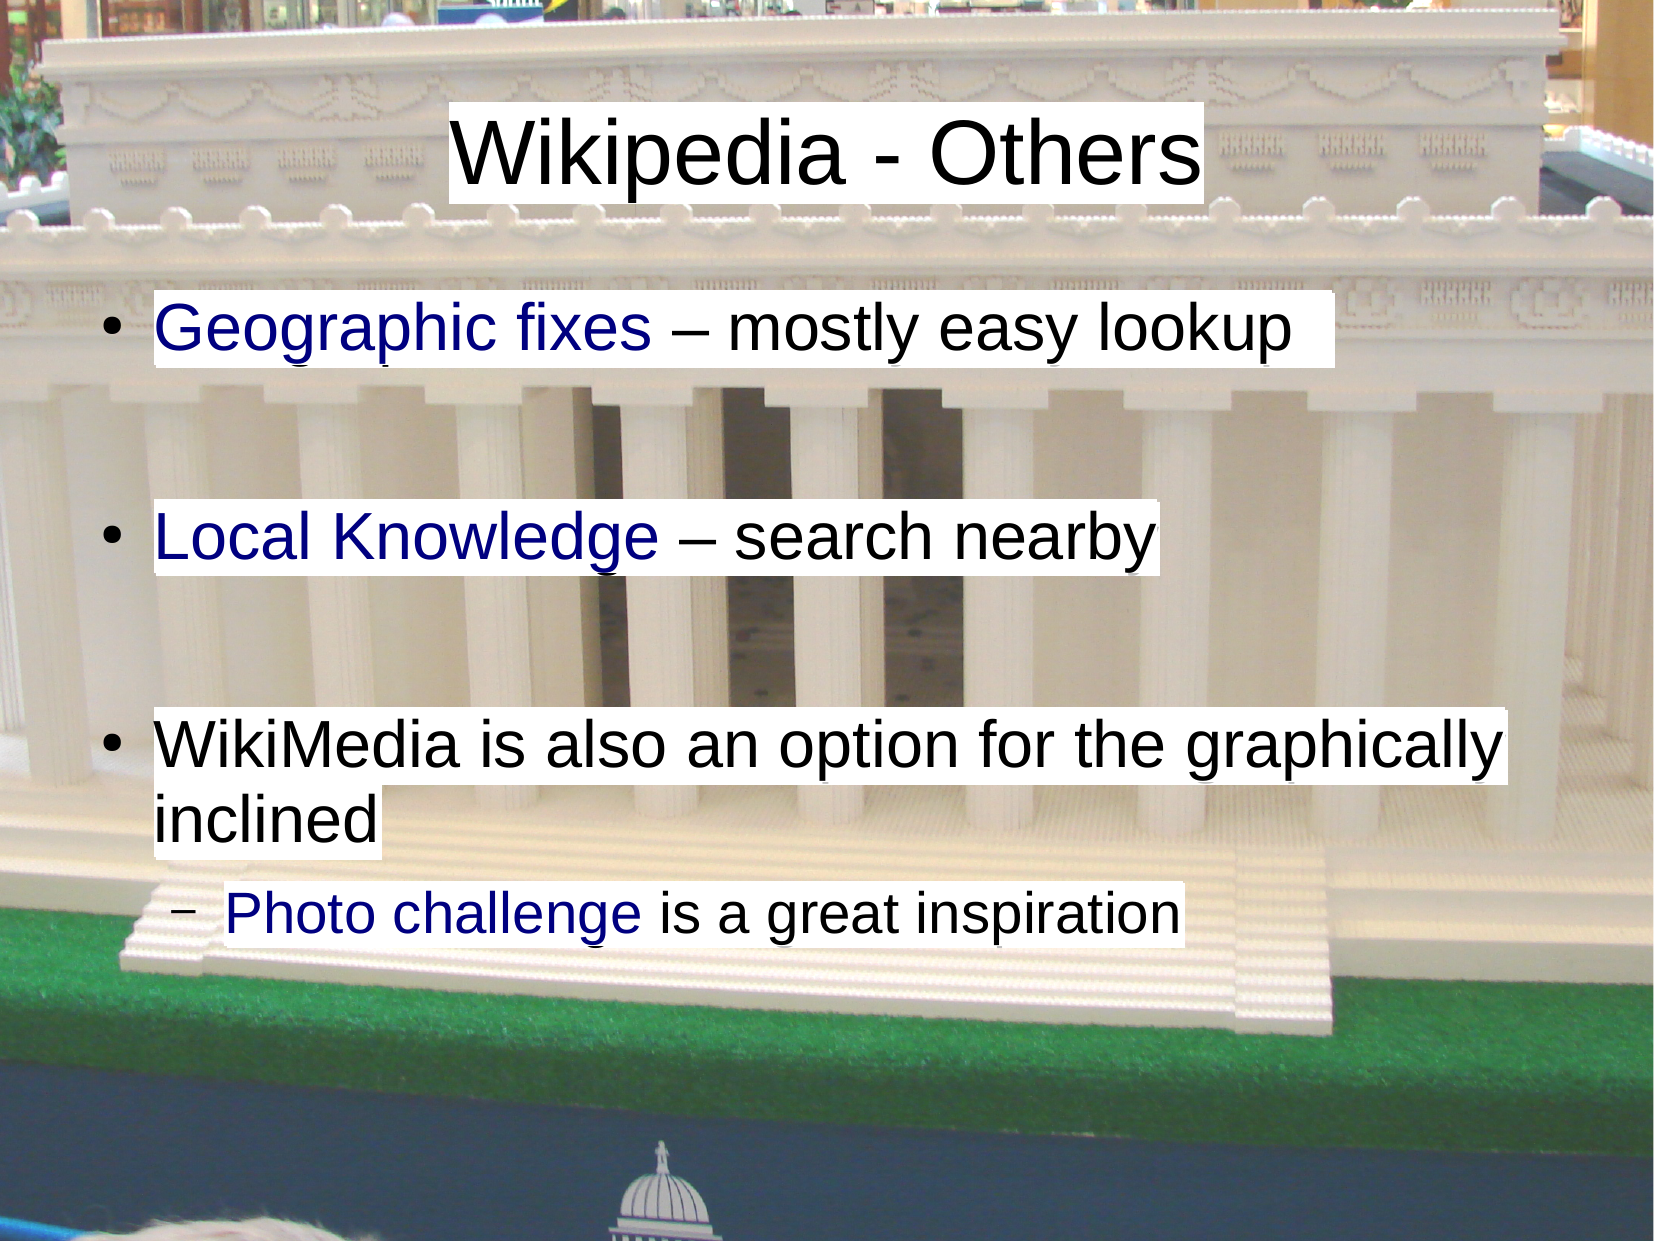

# Wikipedia - Others
Geographic fixes – mostly easy lookup
Local Knowledge – search nearby
WikiMedia is also an option for the graphically inclined
Photo challenge is a great inspiration